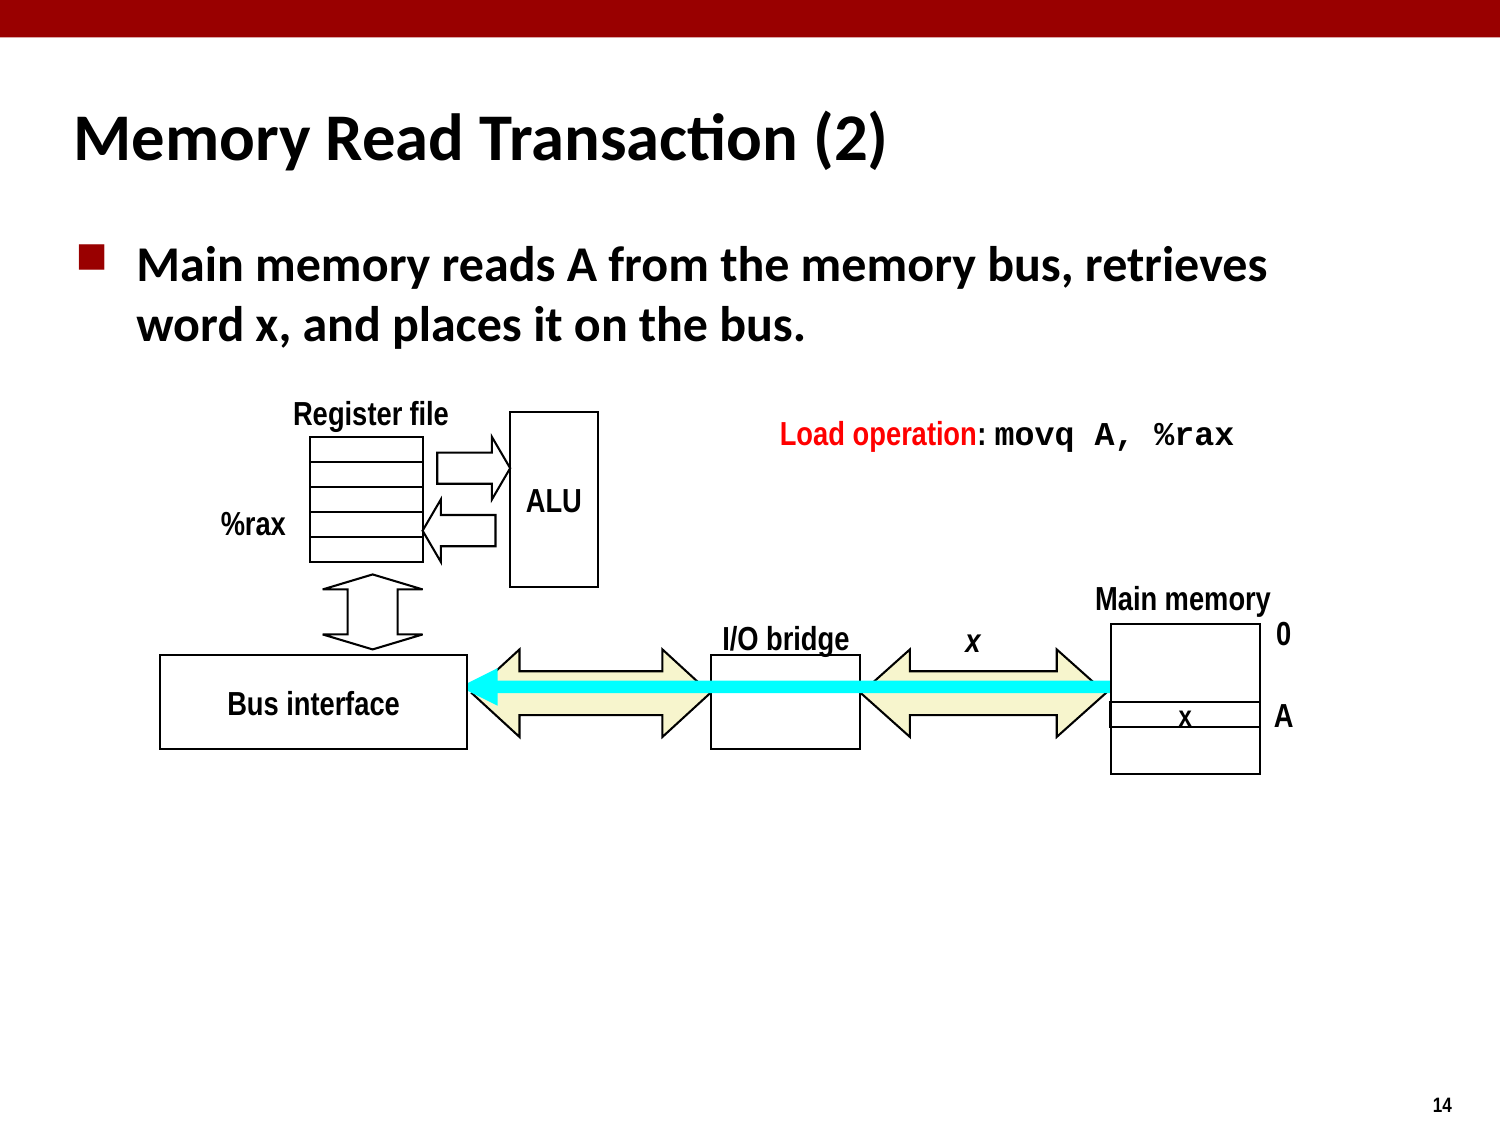

# Memory Read Transaction (2)
Main memory reads A from the memory bus, retrieves word x, and places it on the bus.
Register file
Load operation: movq A, %rax
ALU
%rax
Main memory
0
I/O bridge
x
Bus interface
A
x